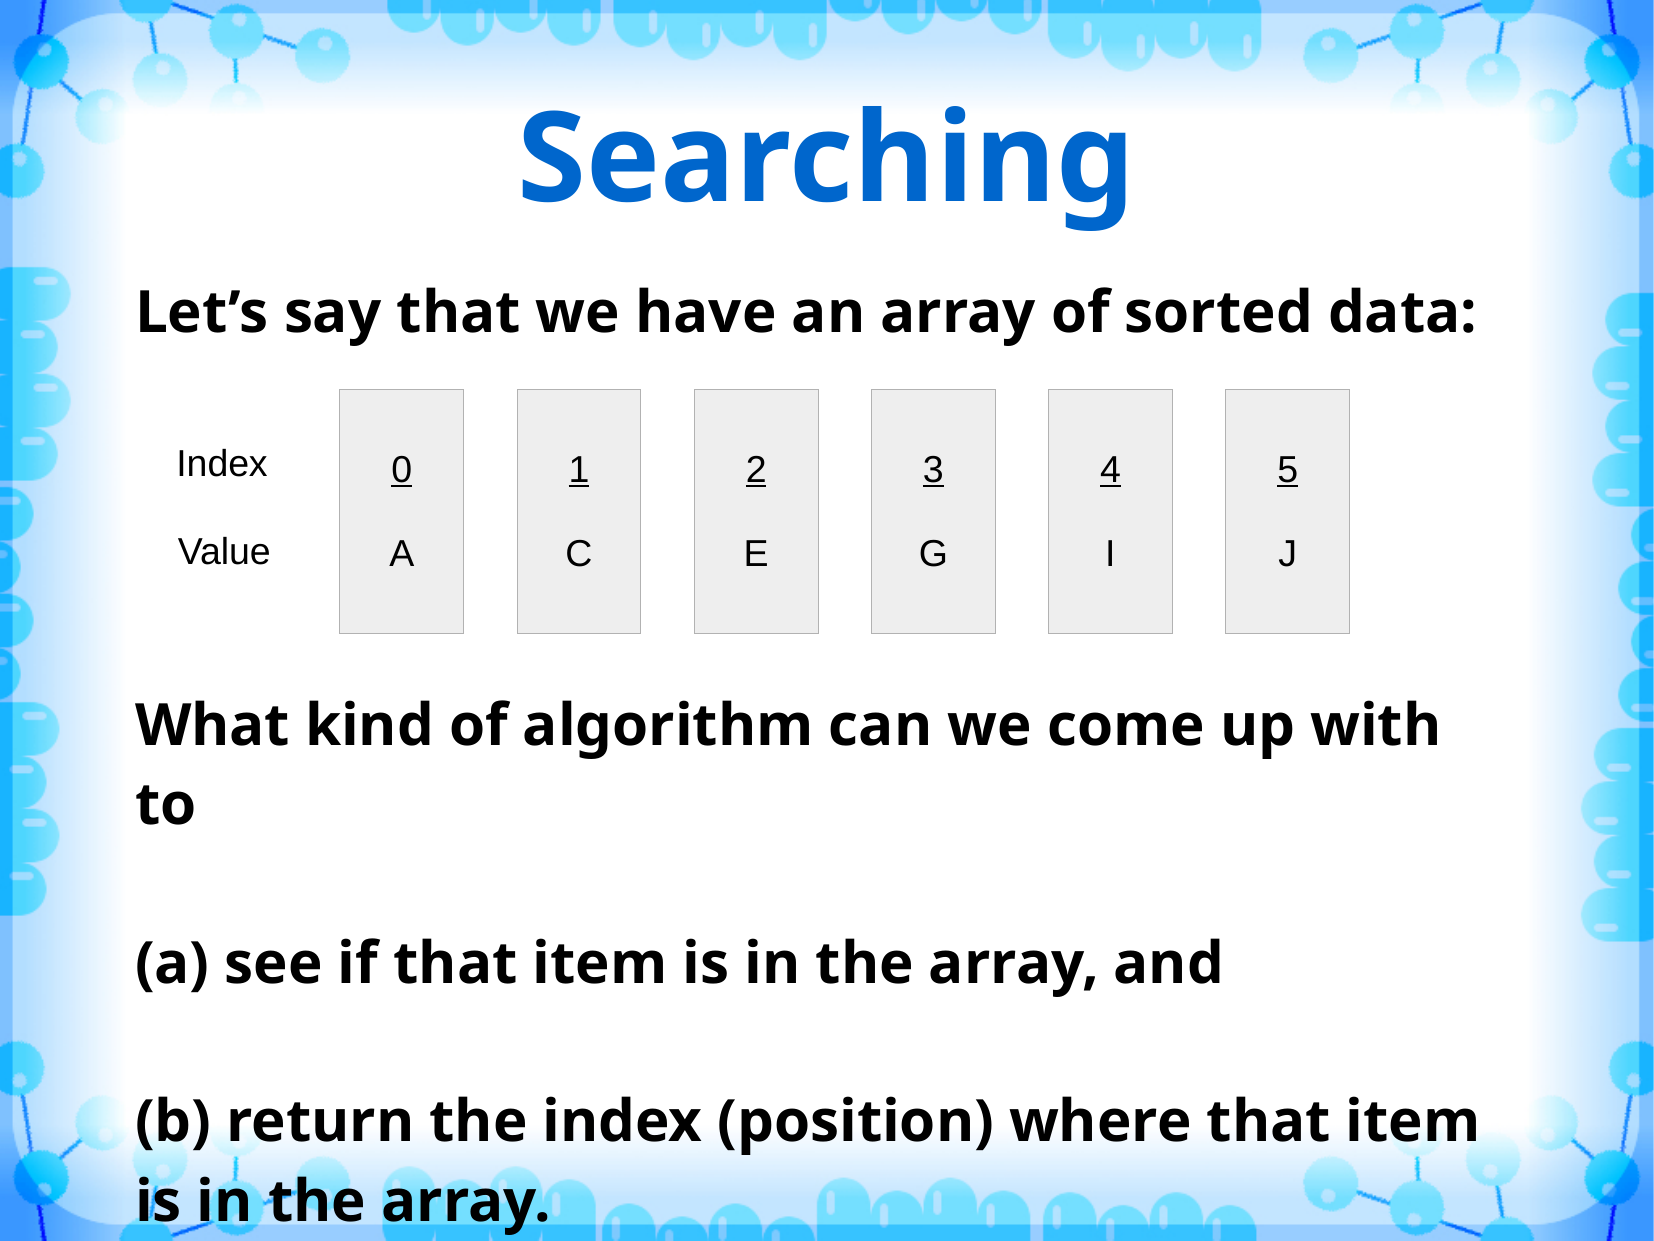

# Searching
Let’s say that we have an array of sorted data:
0
A
1
C
2
E
3
G
4
I
5
J
Index
Value
What kind of algorithm can we come up with to
(a) see if that item is in the array, and
(b) return the index (position) where that item is in the array.